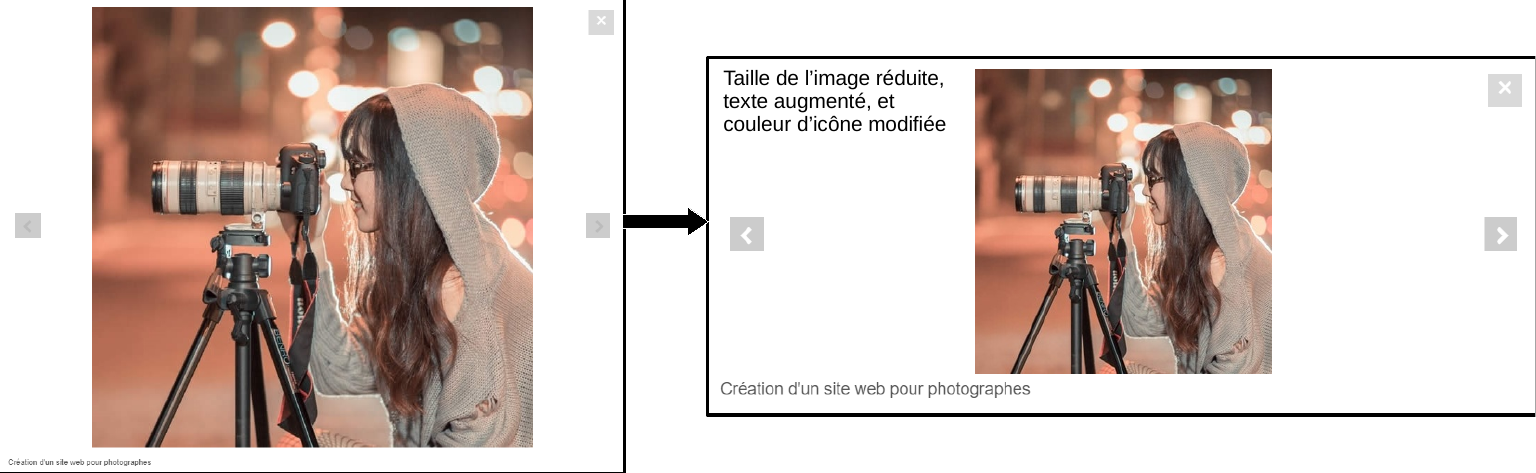

Taille de l’image réduite, texte augmenté, et couleur d’icône modifiée